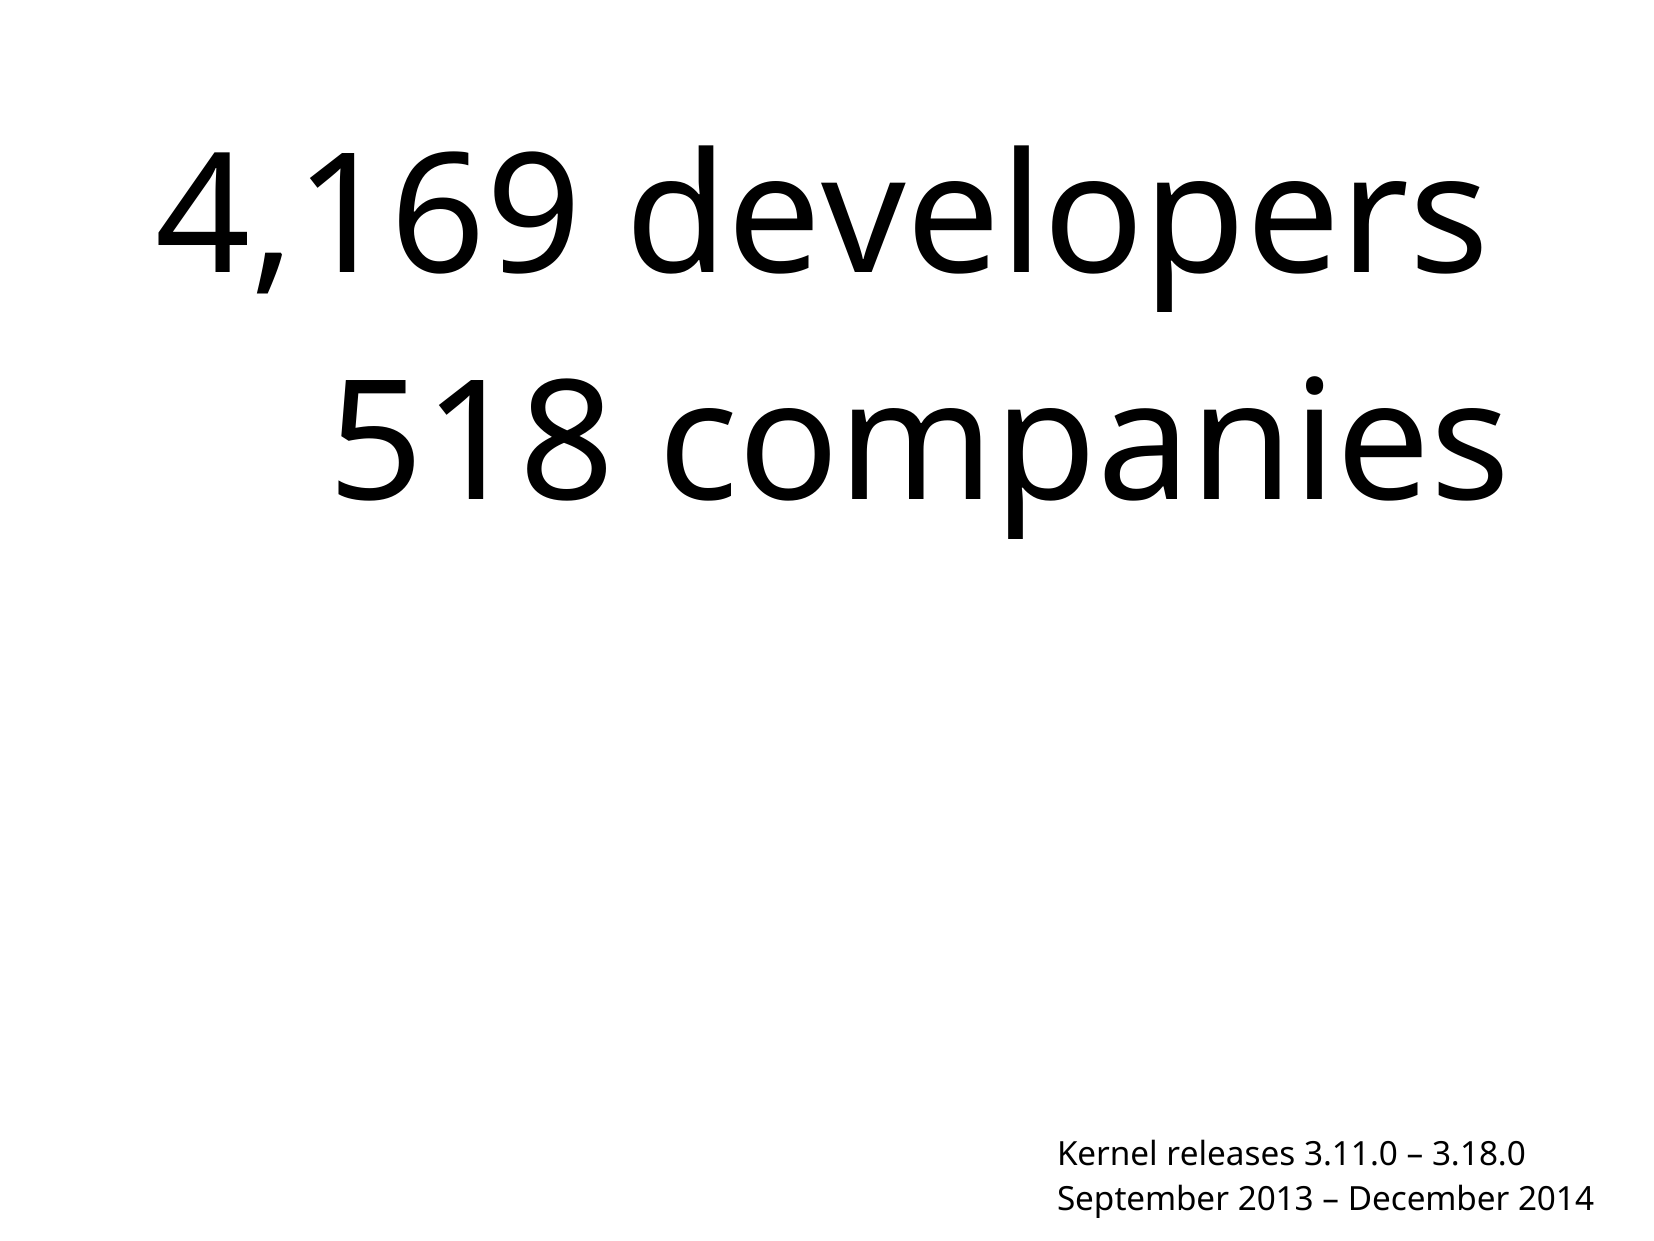

4,169 developers
 518 companies
Kernel releases 3.11.0 – 3.18.0
September 2013 – December 2014